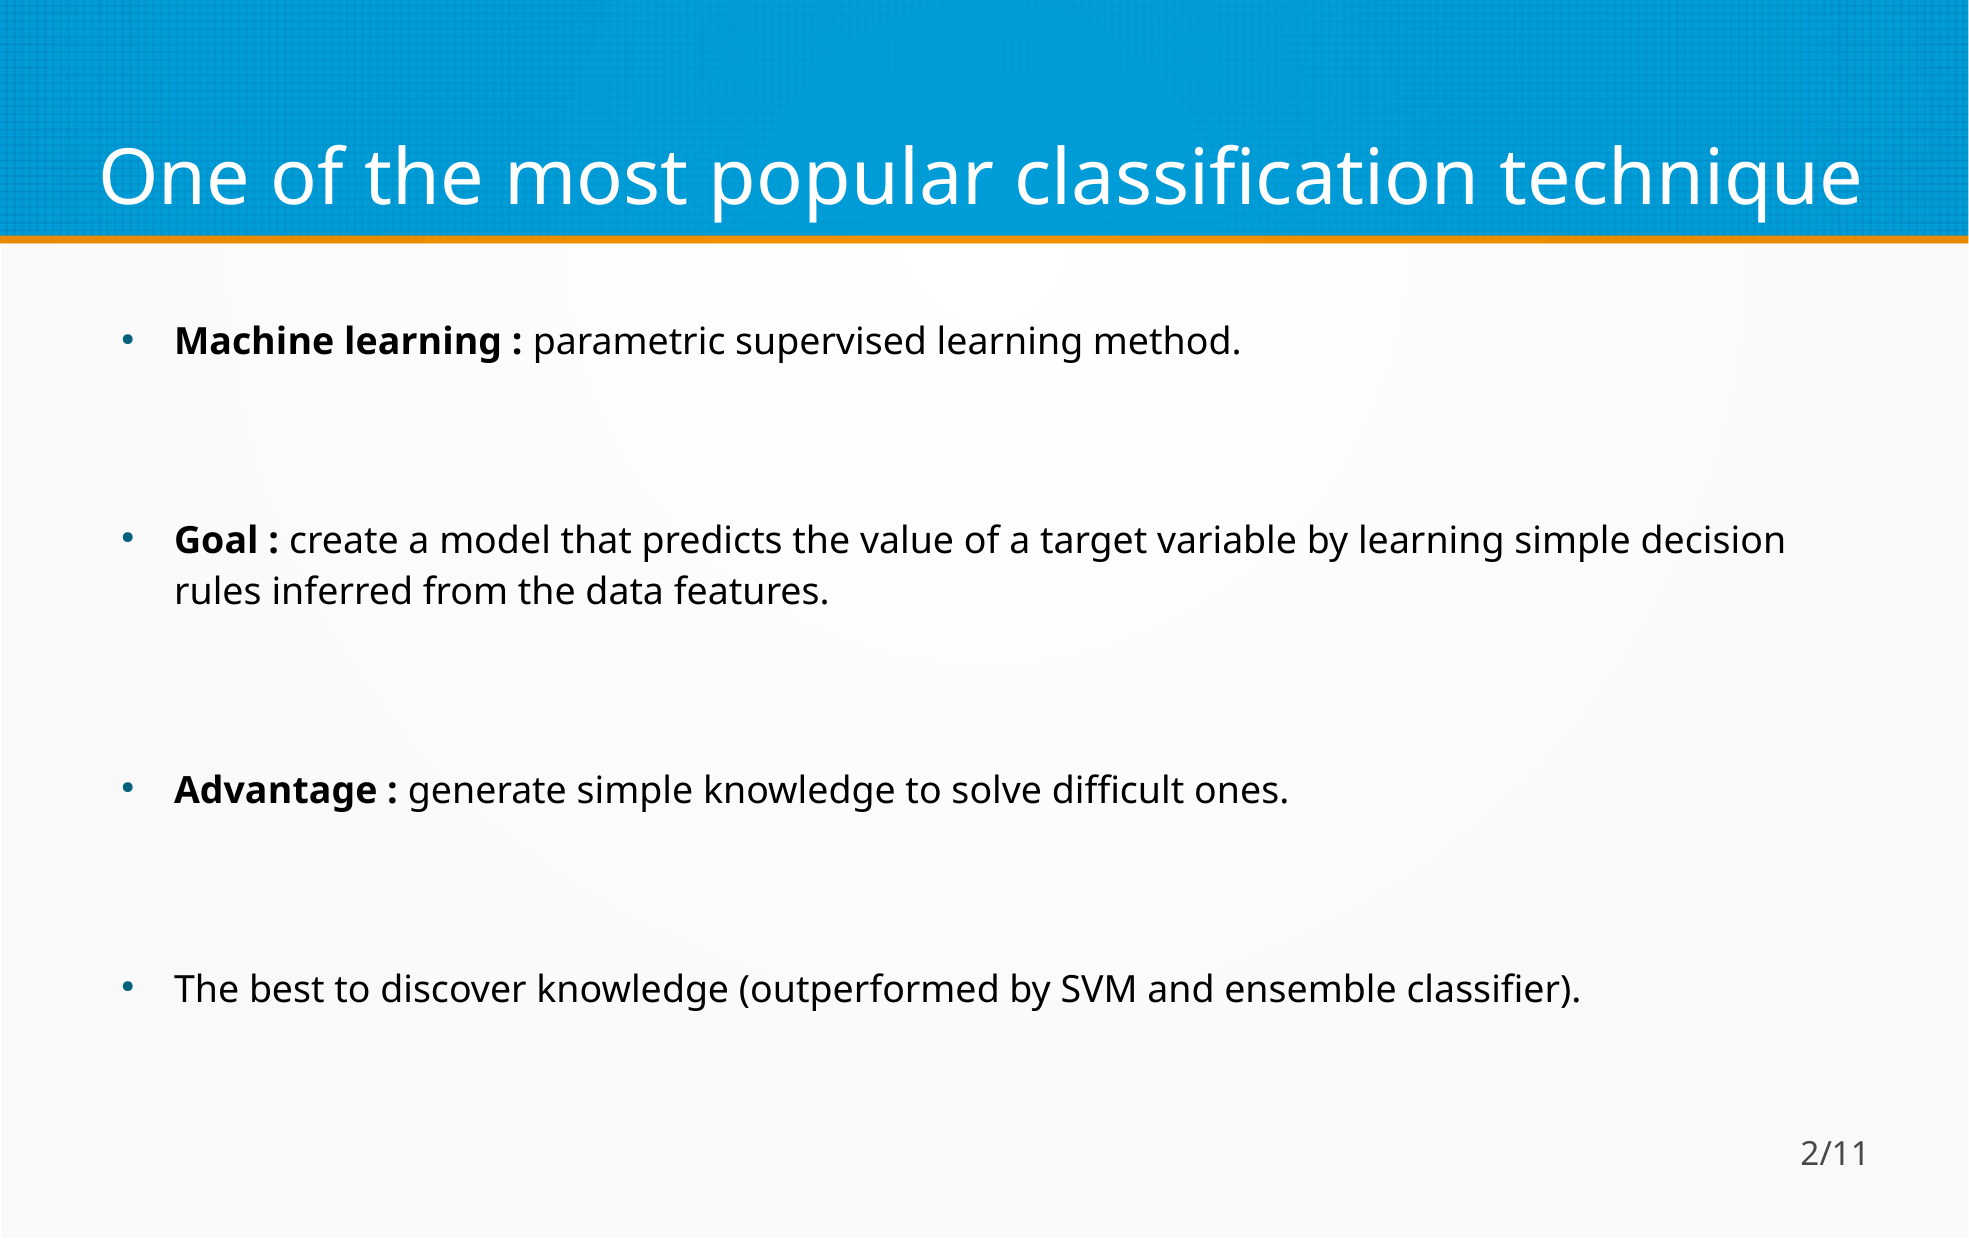

# One of the most popular classification technique
Machine learning : parametric supervised learning method.
Goal : create a model that predicts the value of a target variable by learning simple decision rules inferred from the data features.
Advantage : generate simple knowledge to solve difficult ones.
The best to discover knowledge (outperformed by SVM and ensemble classifier).
2